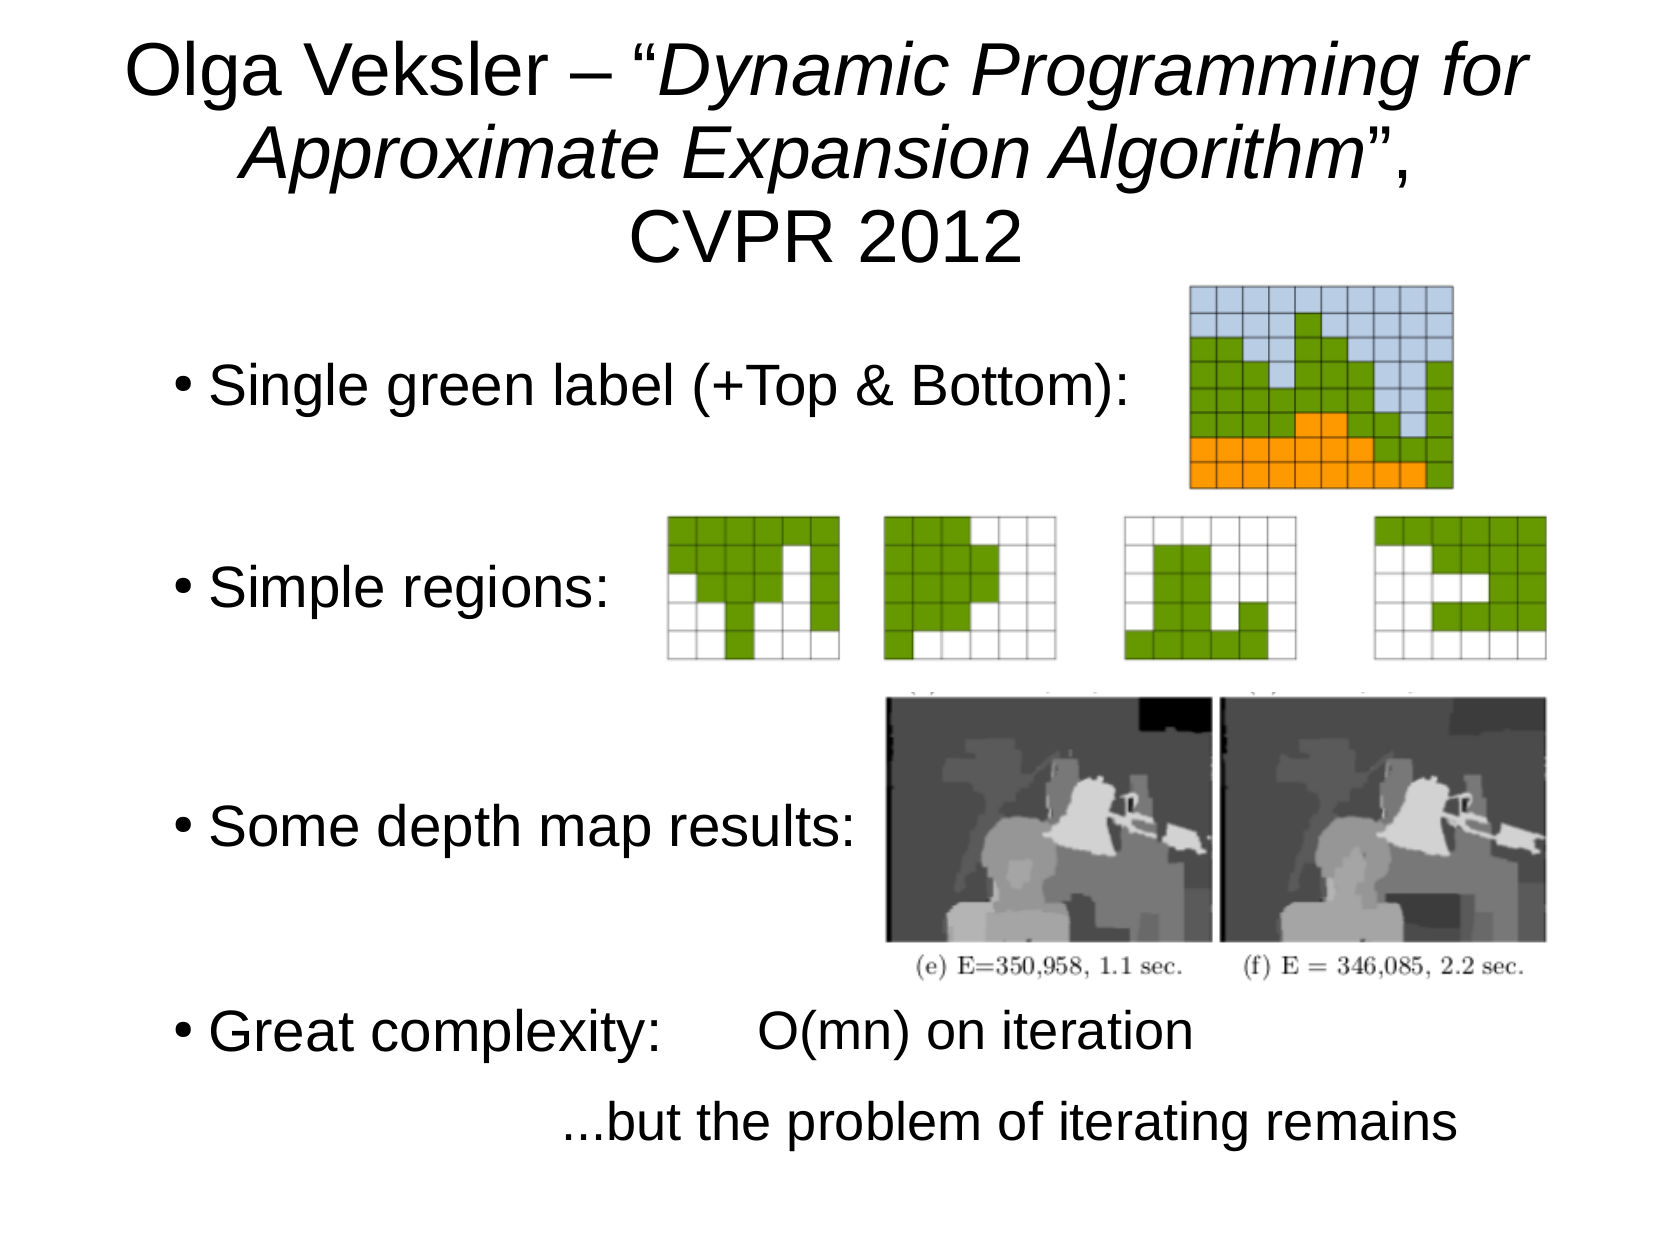

# Olga Veksler – “Dynamic Programming for Approximate Expansion Algorithm”, CVPR 2012
Single green label (+Top & Bottom):
Simple regions:
Some depth map results:
Great complexity:
O(mn) on iteration
...but the problem of iterating remains